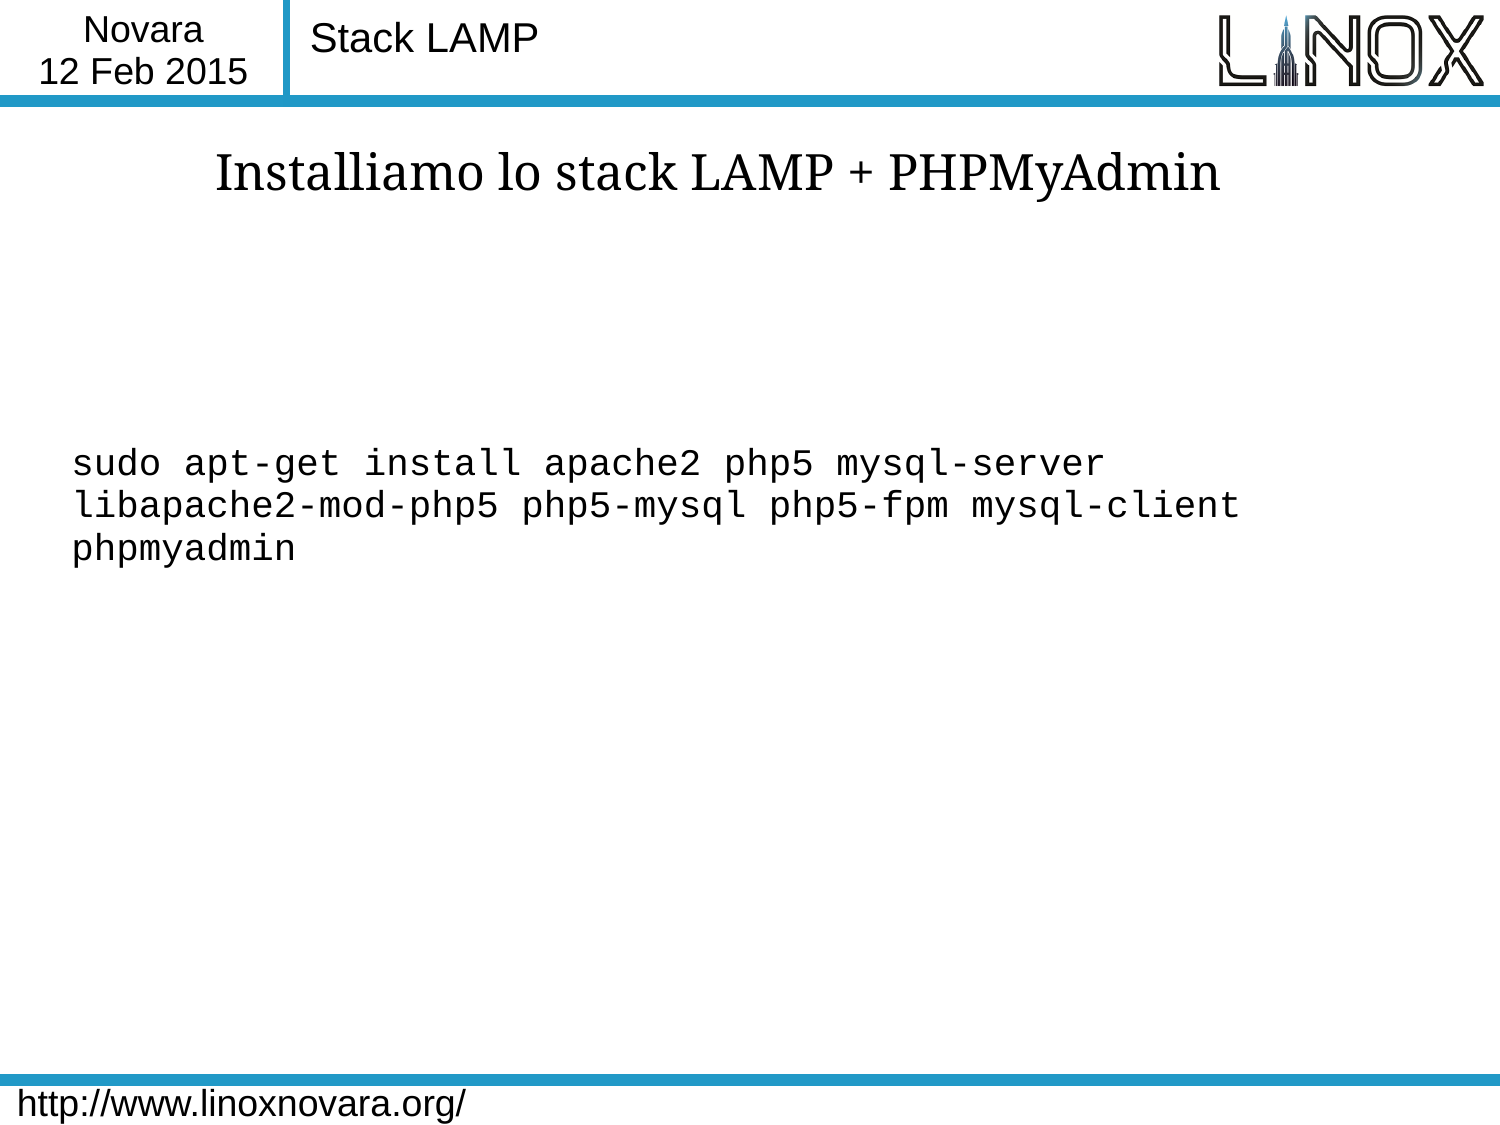

# Stack LAMP
Installiamo lo stack LAMP + PHPMyAdmin
sudo apt-get install apache2 php5 mysql-server libapache2-mod-php5 php5-mysql php5-fpm mysql-client phpmyadmin